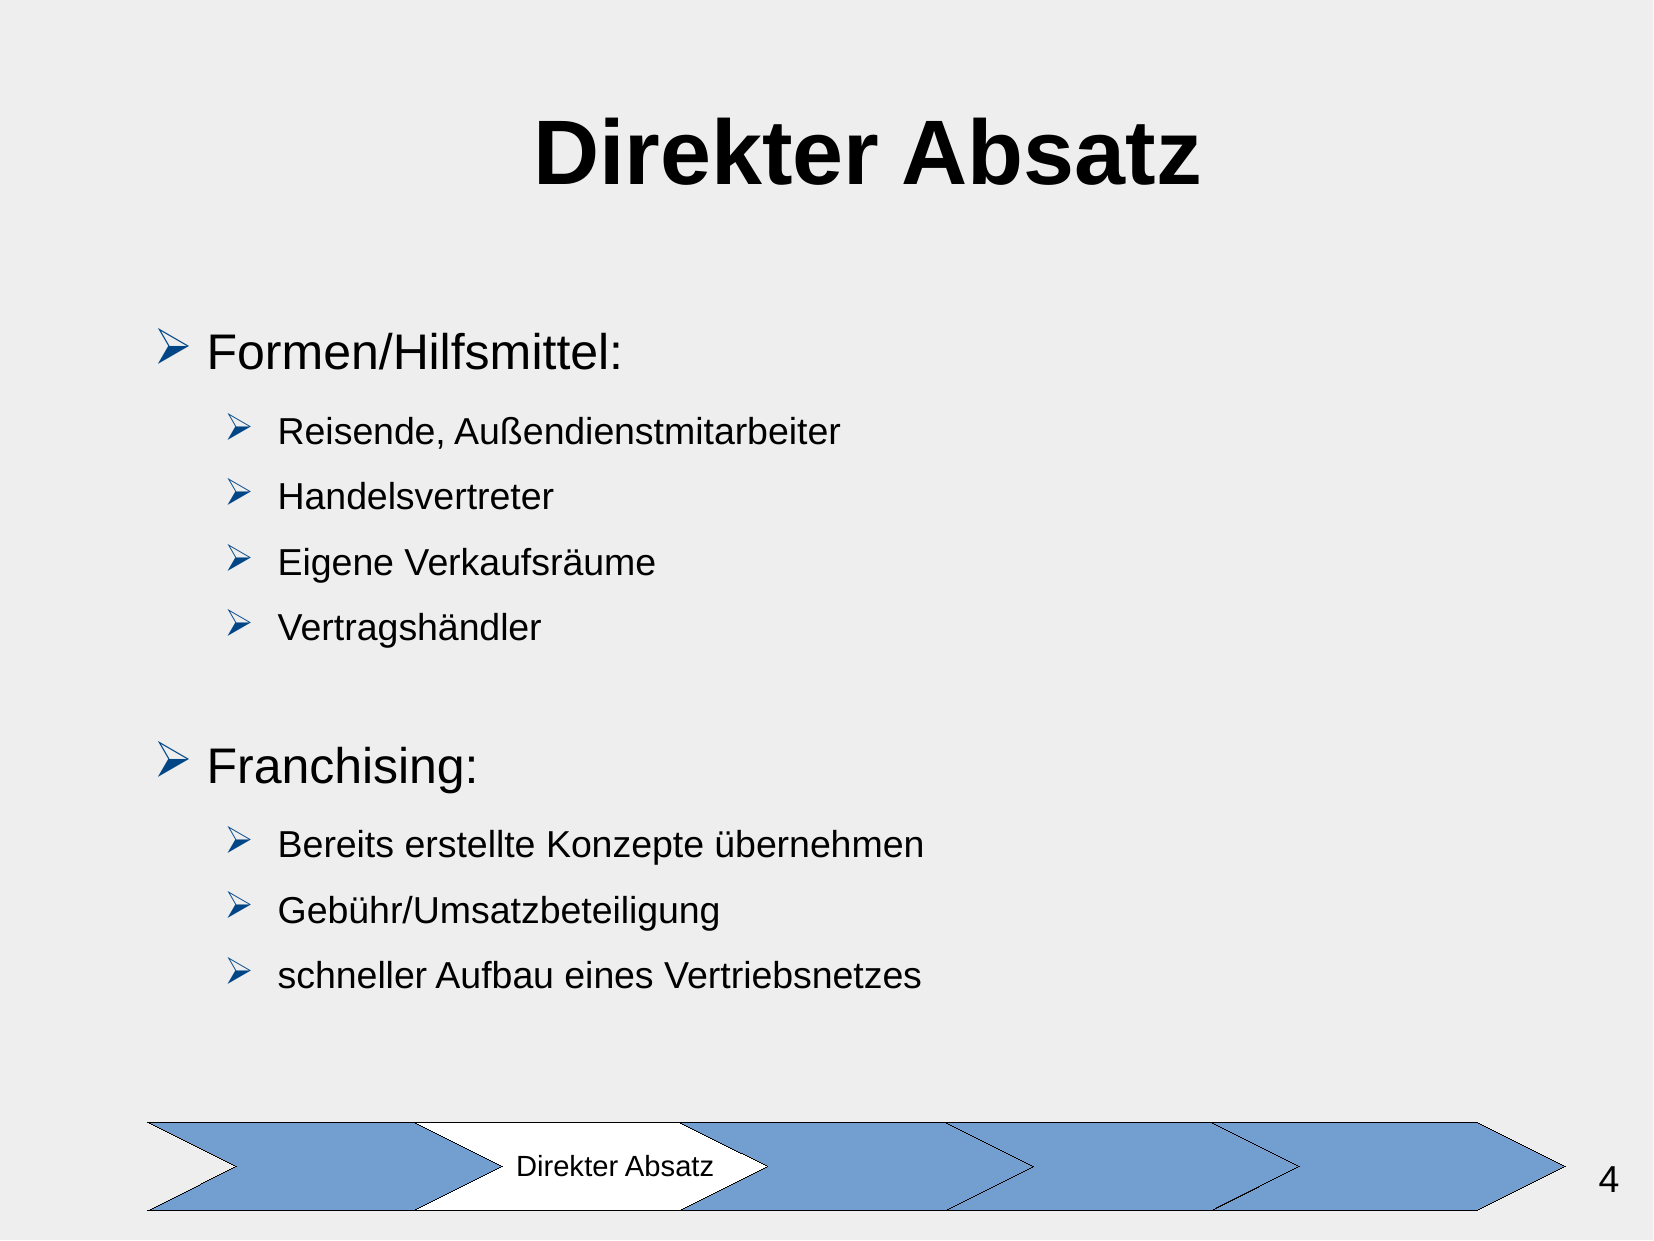

# Direkter Absatz
Formen/Hilfsmittel:
Reisende, Außendienstmitarbeiter
Handelsvertreter
Eigene Verkaufsräume
Vertragshändler
Franchising:
Bereits erstellte Konzepte übernehmen
Gebühr/Umsatzbeteiligung
schneller Aufbau eines Vertriebsnetzes
 Direkter Absatz
 Direkter Absatz